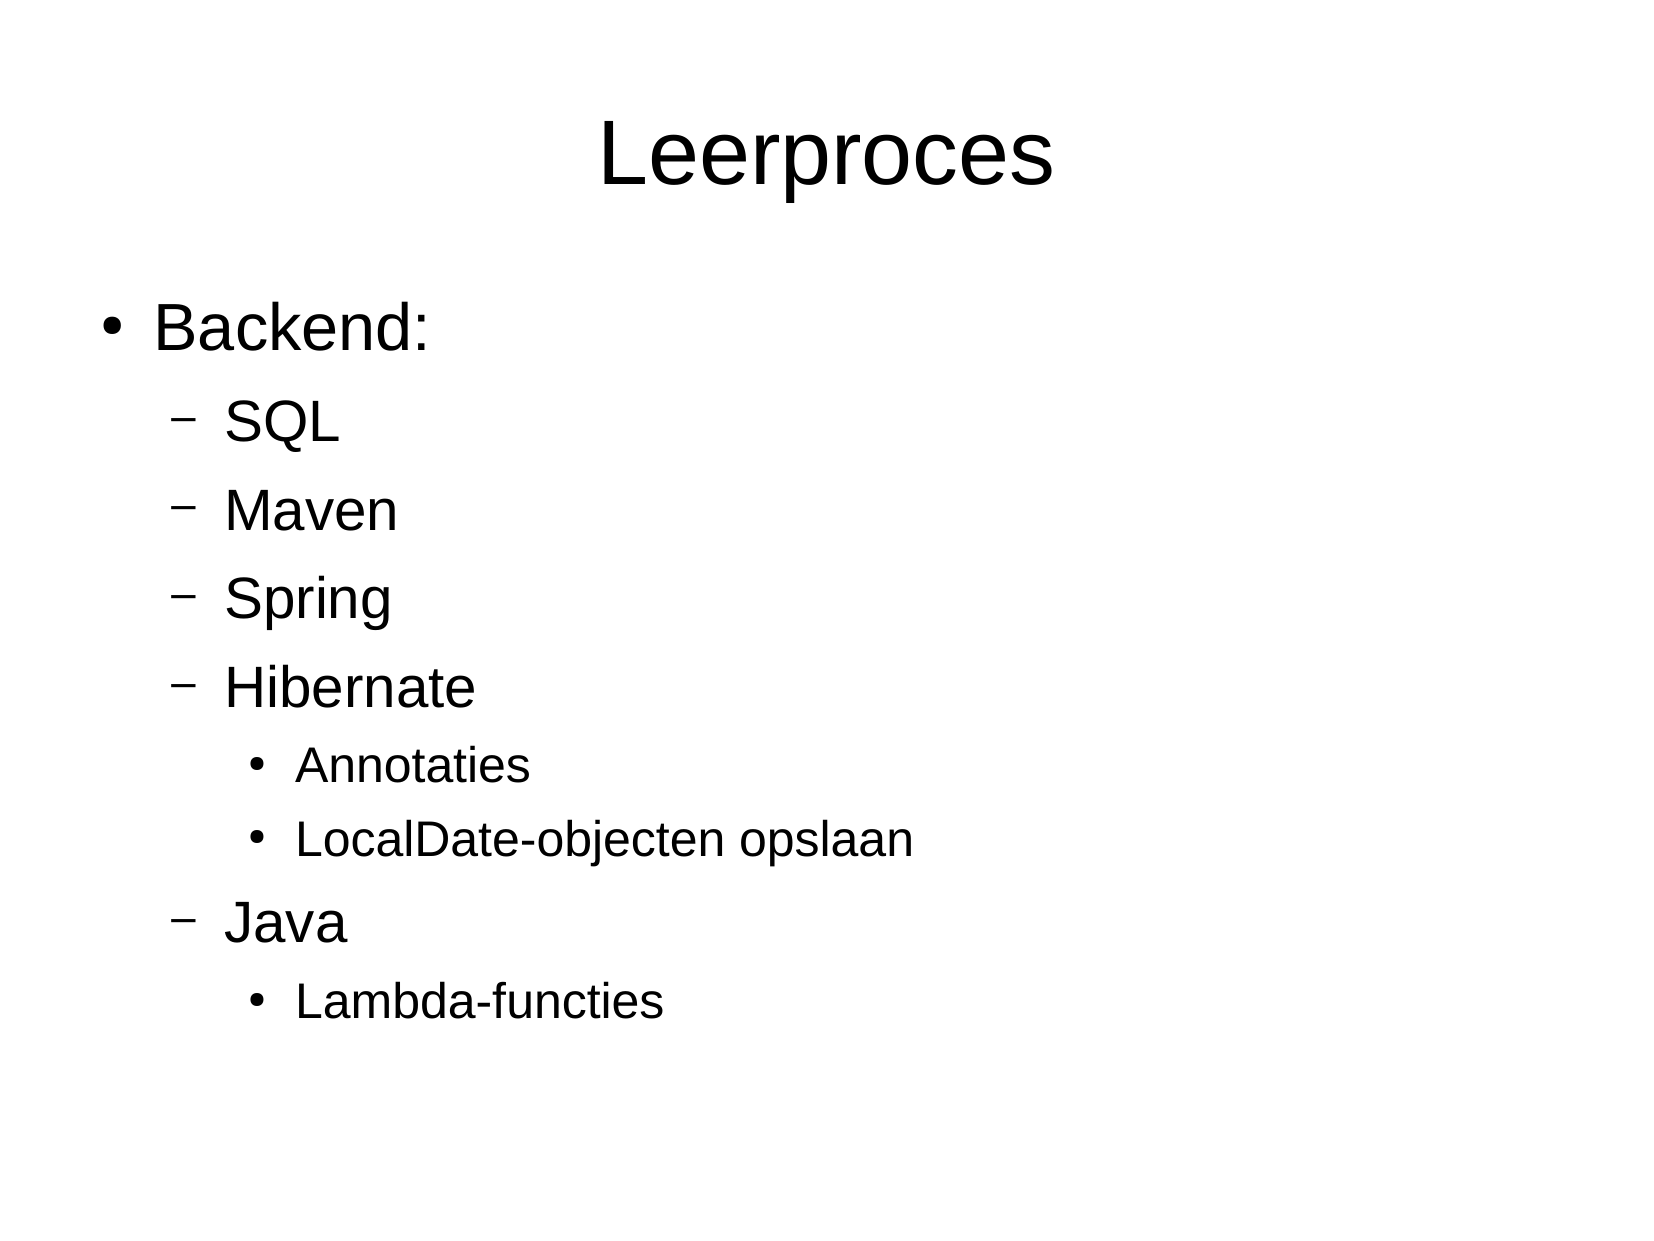

# Leerproces
Backend:
SQL
Maven
Spring
Hibernate
Annotaties
LocalDate-objecten opslaan
Java
Lambda-functies